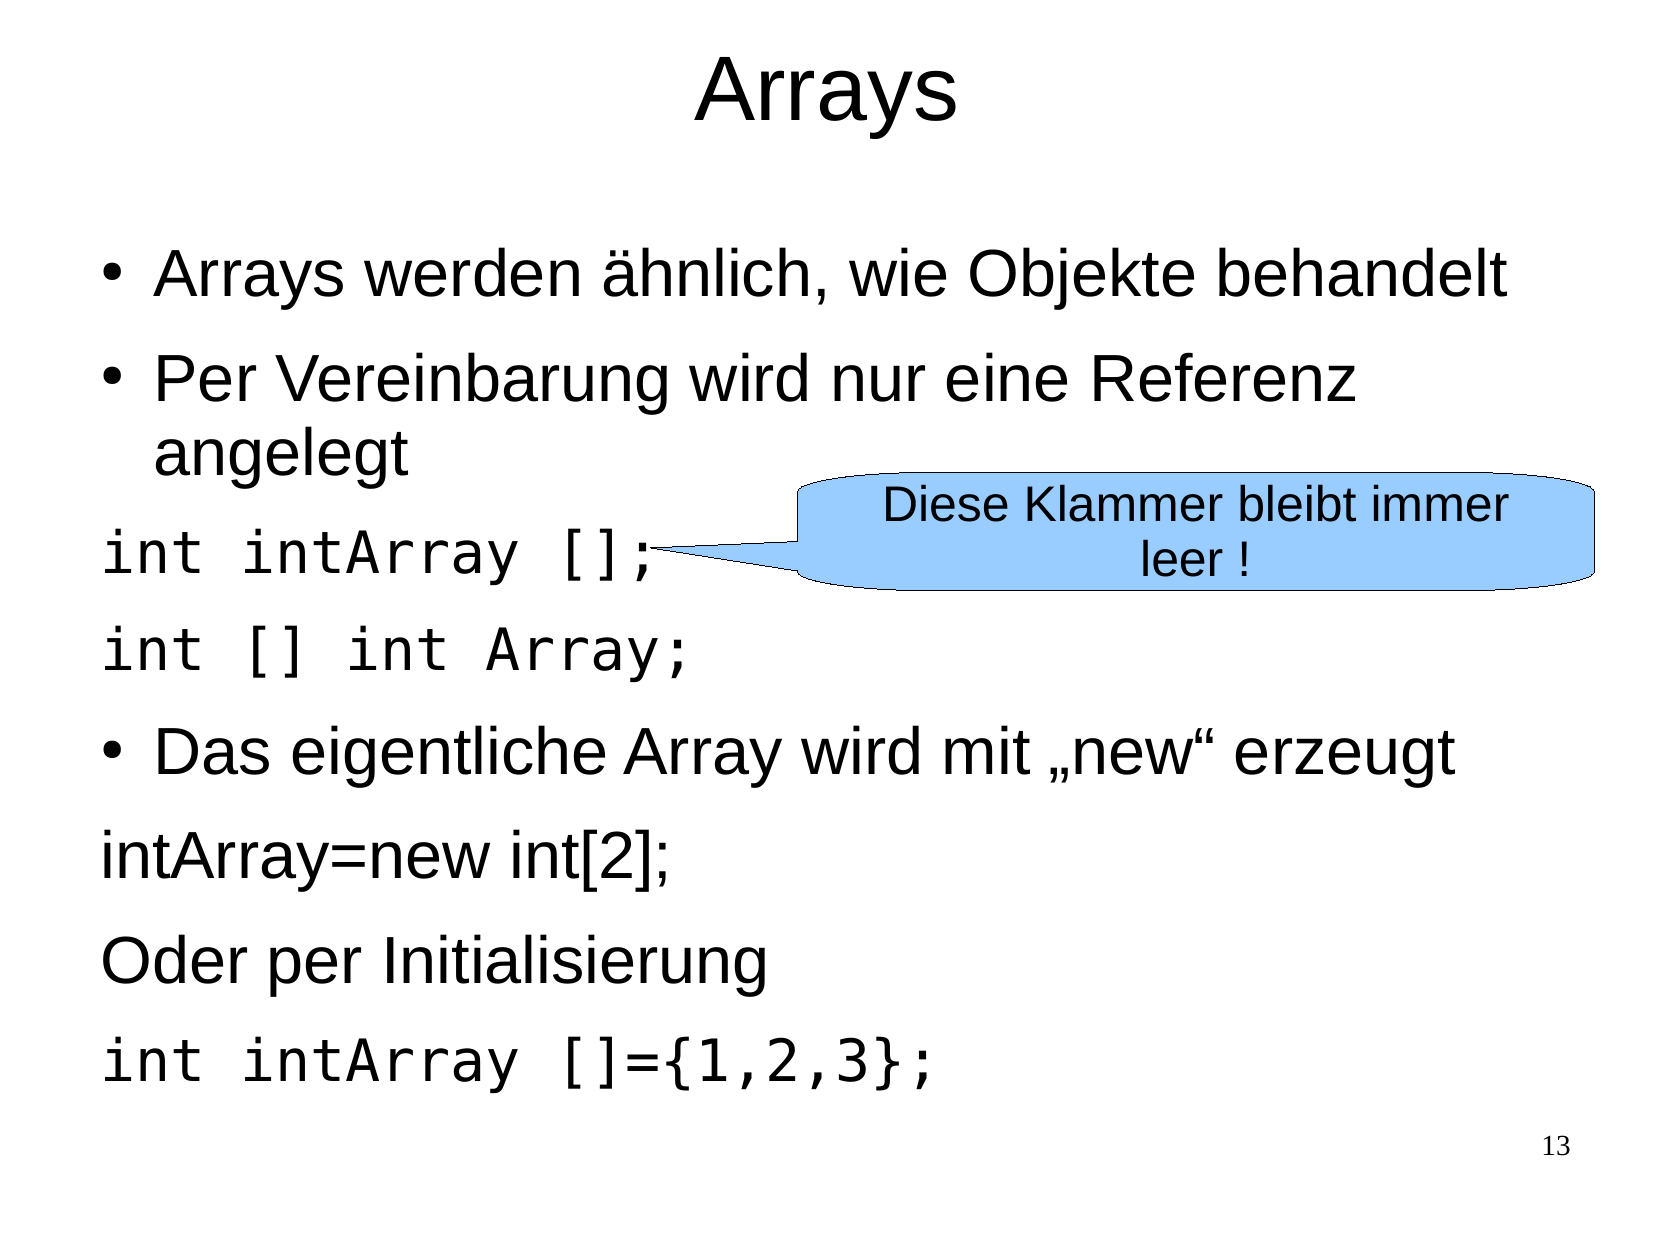

# Arrays
Arrays werden ähnlich, wie Objekte behandelt
Per Vereinbarung wird nur eine Referenz angelegt
int intArray [];
int [] int Array;
Das eigentliche Array wird mit „new“ erzeugt
intArray=new int[2];
Oder per Initialisierung
int intArray []={1,2,3};
Diese Klammer bleibt immer leer !
13